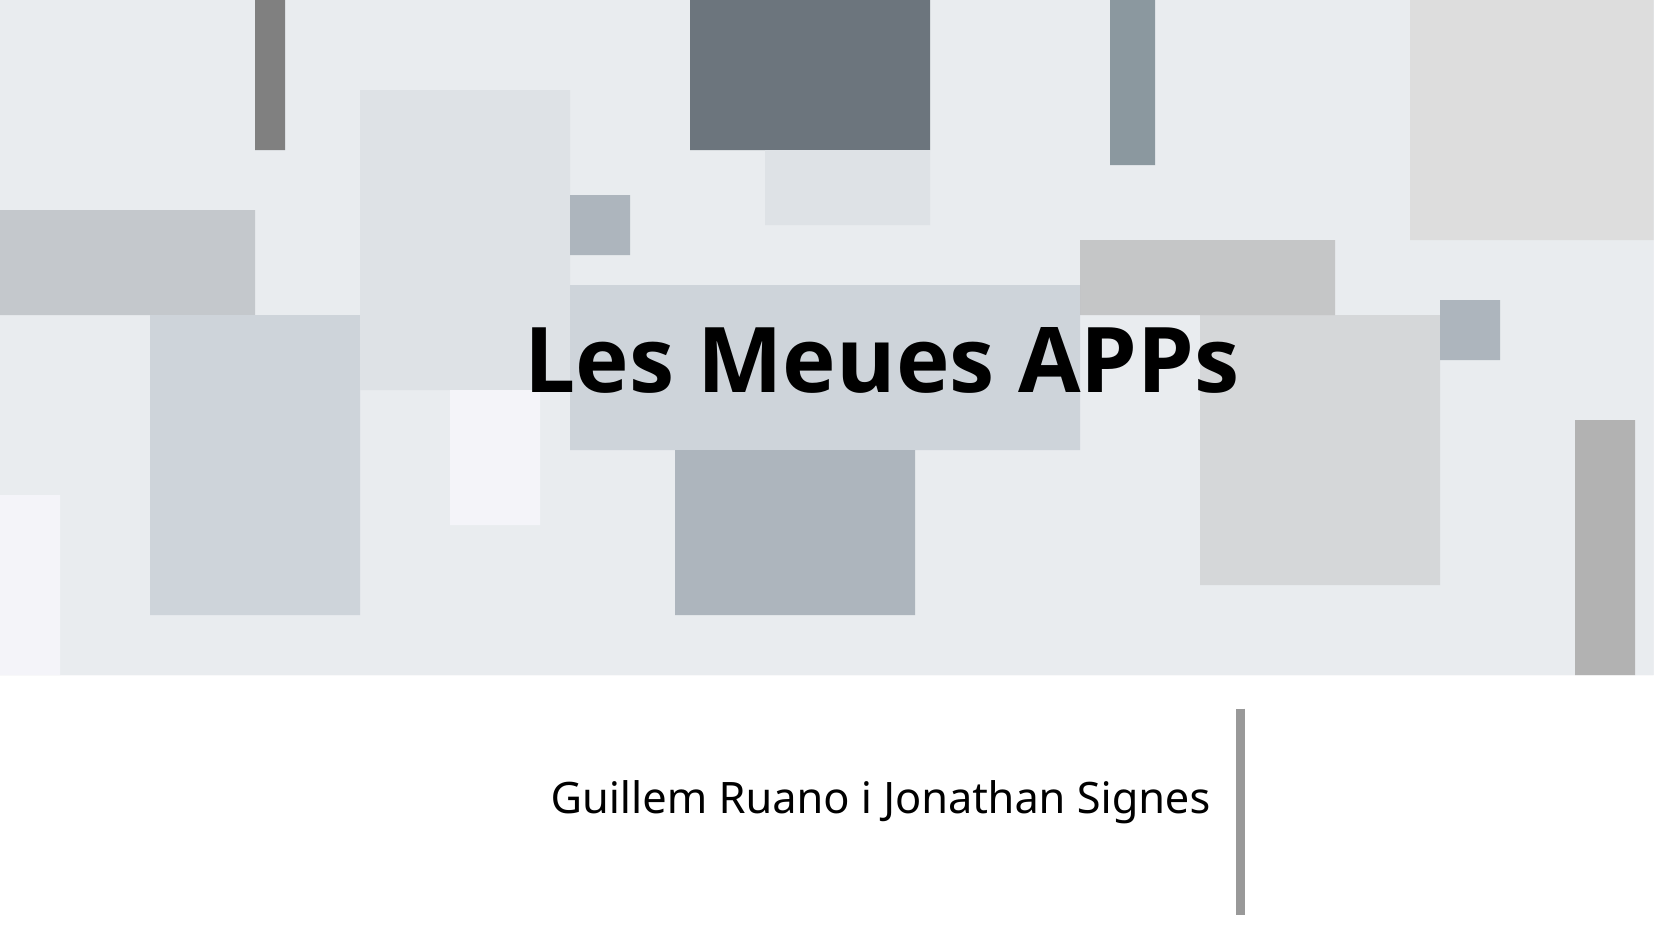

# Les Meues APPs
Guillem Ruano i Jonathan Signes